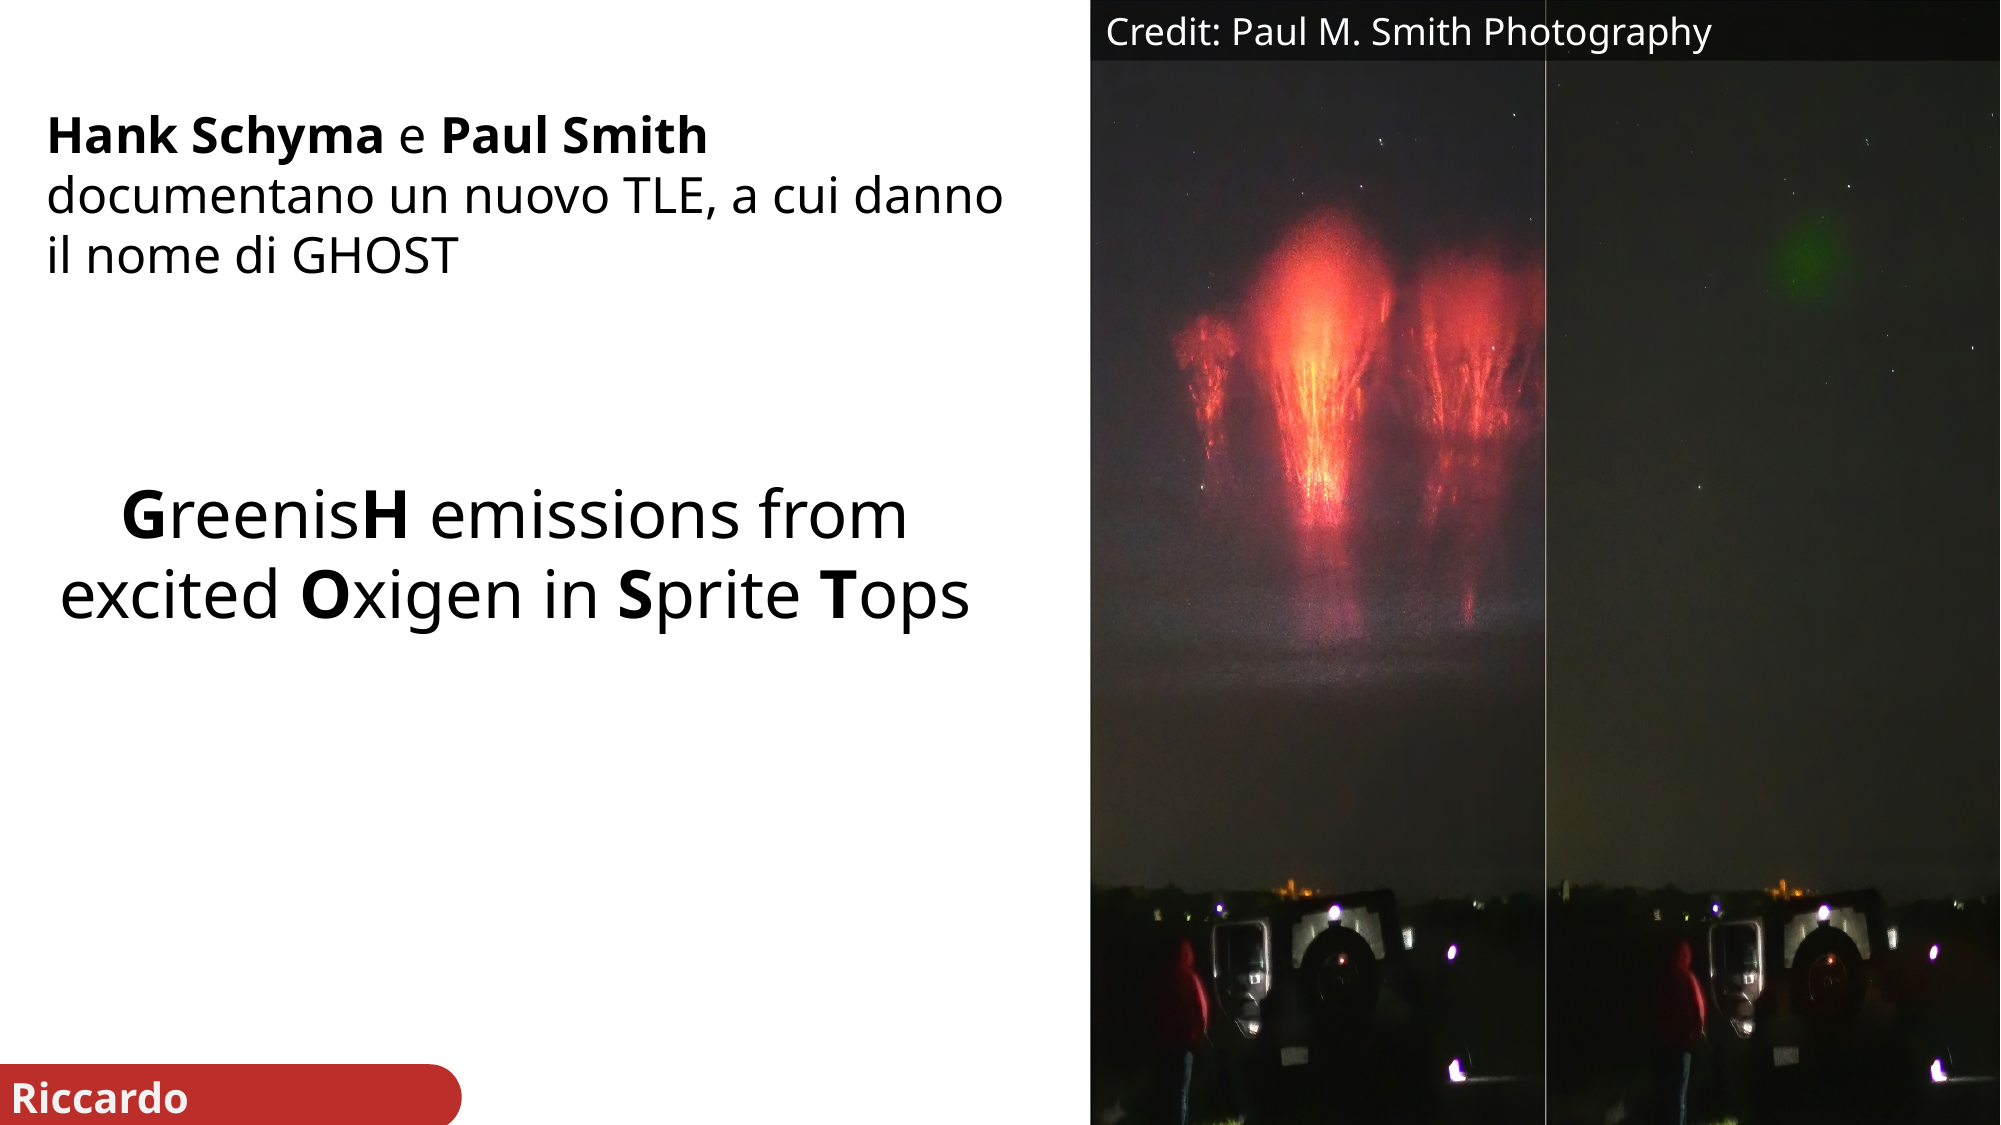

Credit: Paul M. Smith Photography
Hank Schyma e Paul Smith documentano un nuovo TLE, a cui danno il nome di GHOST
GreenisH emissions from excited Oxigen in Sprite Tops
Riccardo Peltretti